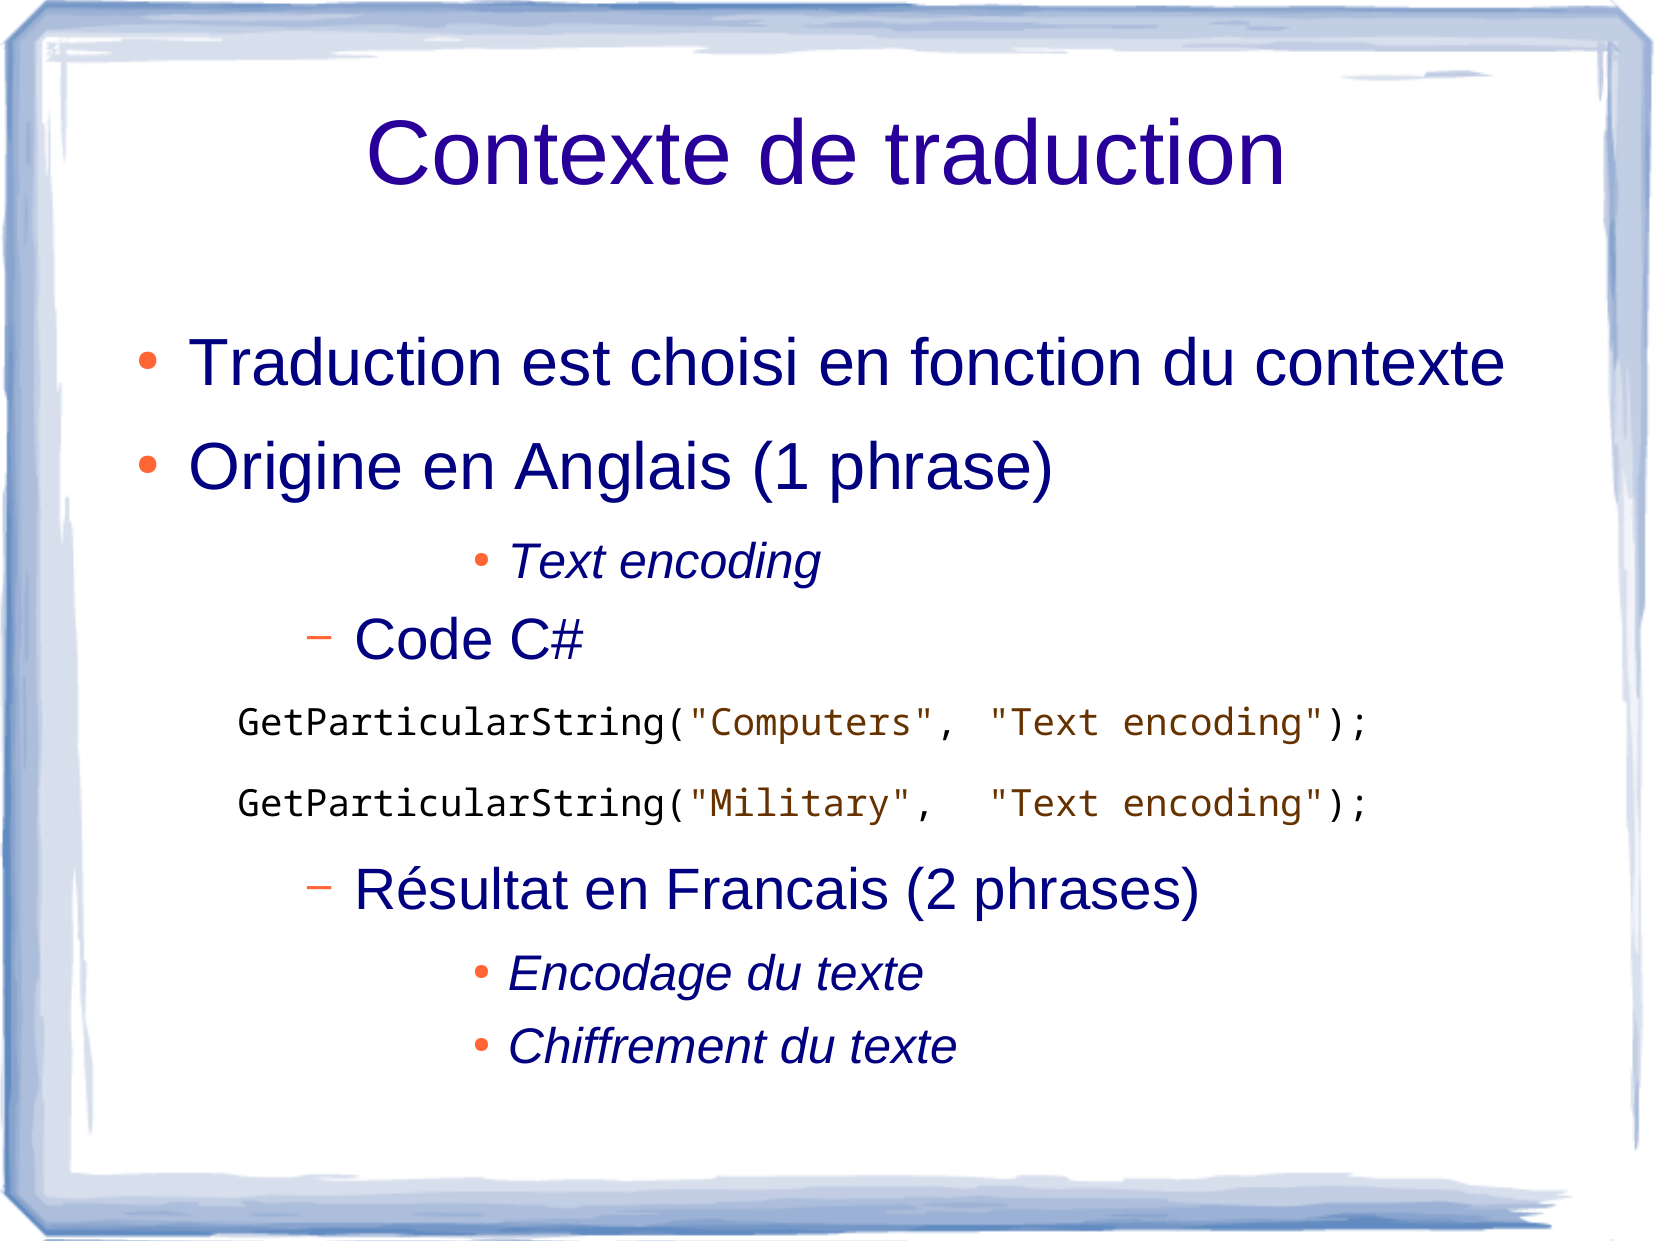

# Contexte de traduction
Traduction est choisi en fonction du contexte
Origine en Anglais (1 phrase)
Text encoding
Code C#
GetParticularString("Computers",	"Text encoding");
GetParticularString("Military",	"Text encoding");
Résultat en Francais (2 phrases)
Encodage du texte
Chiffrement du texte